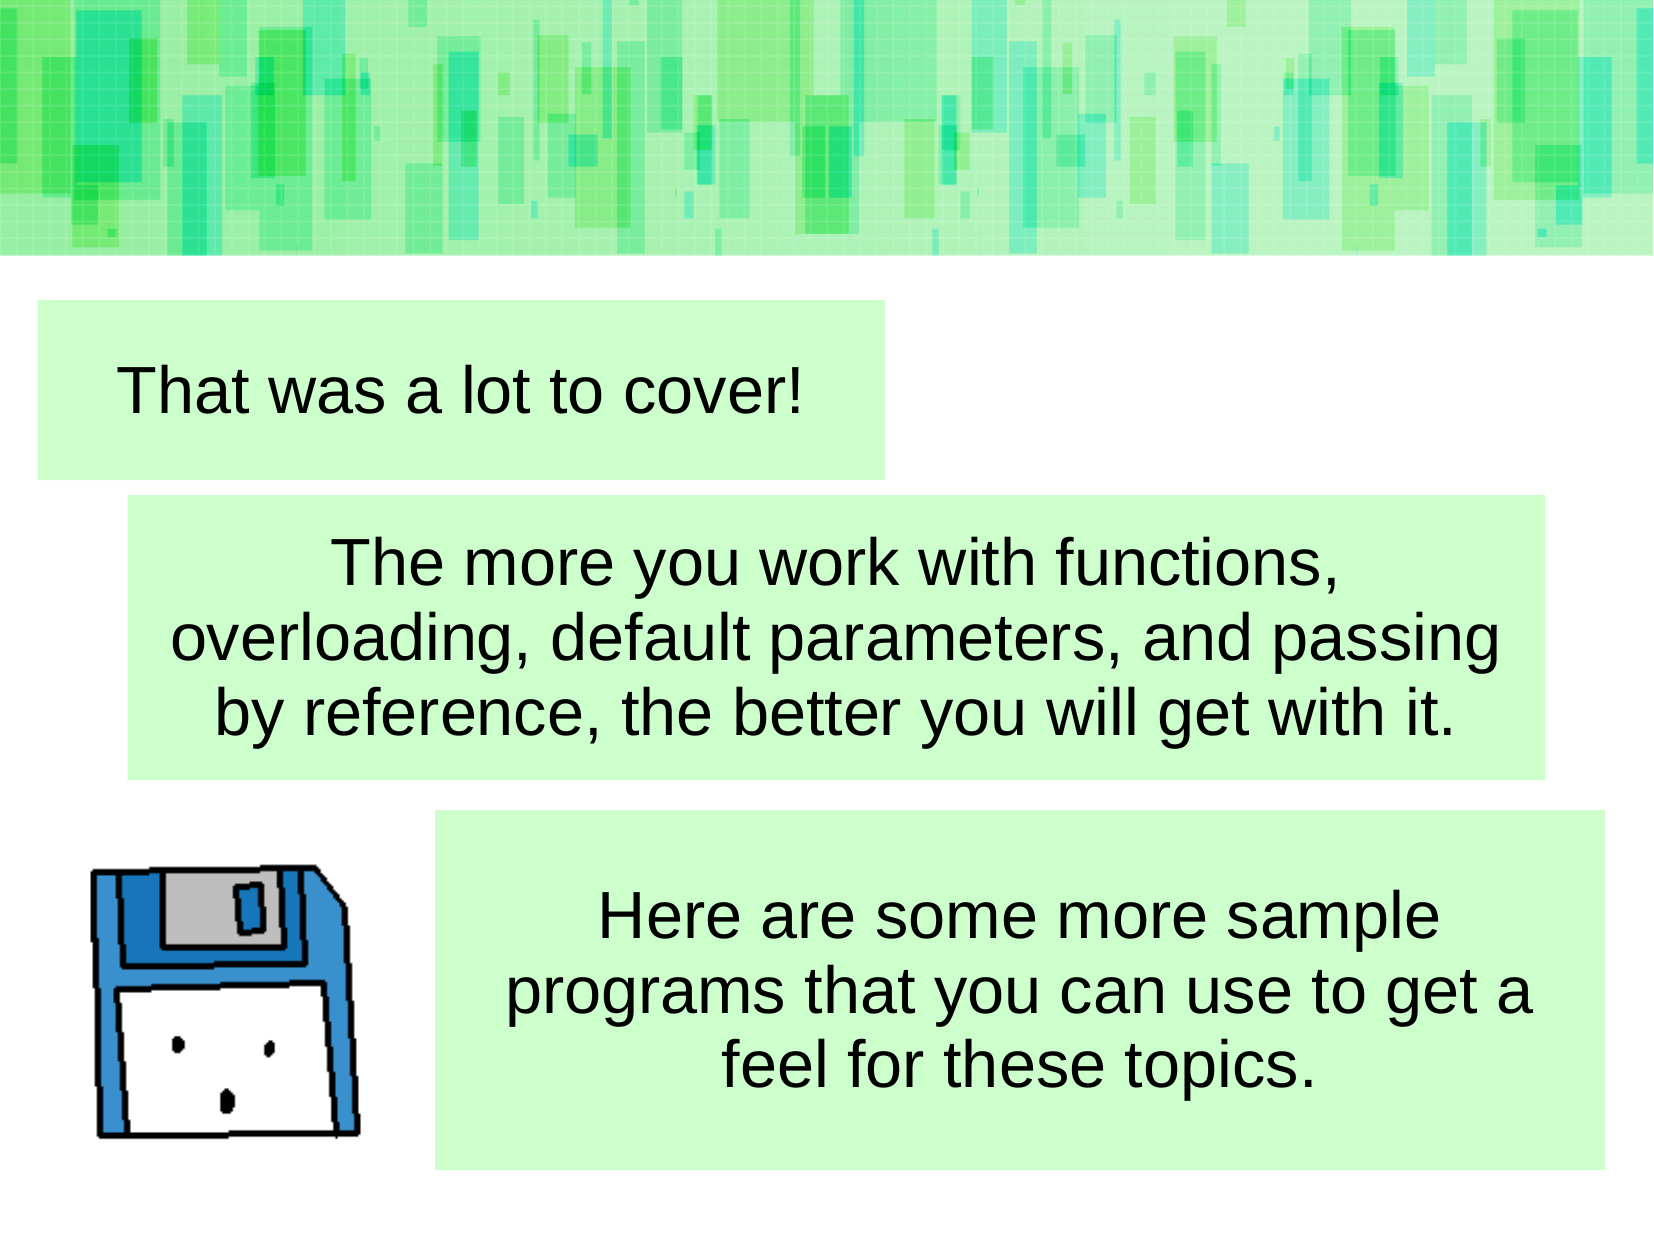

That was a lot to cover!
The more you work with functions, overloading, default parameters, and passing by reference, the better you will get with it.
Here are some more sample programs that you can use to get a feel for these topics.